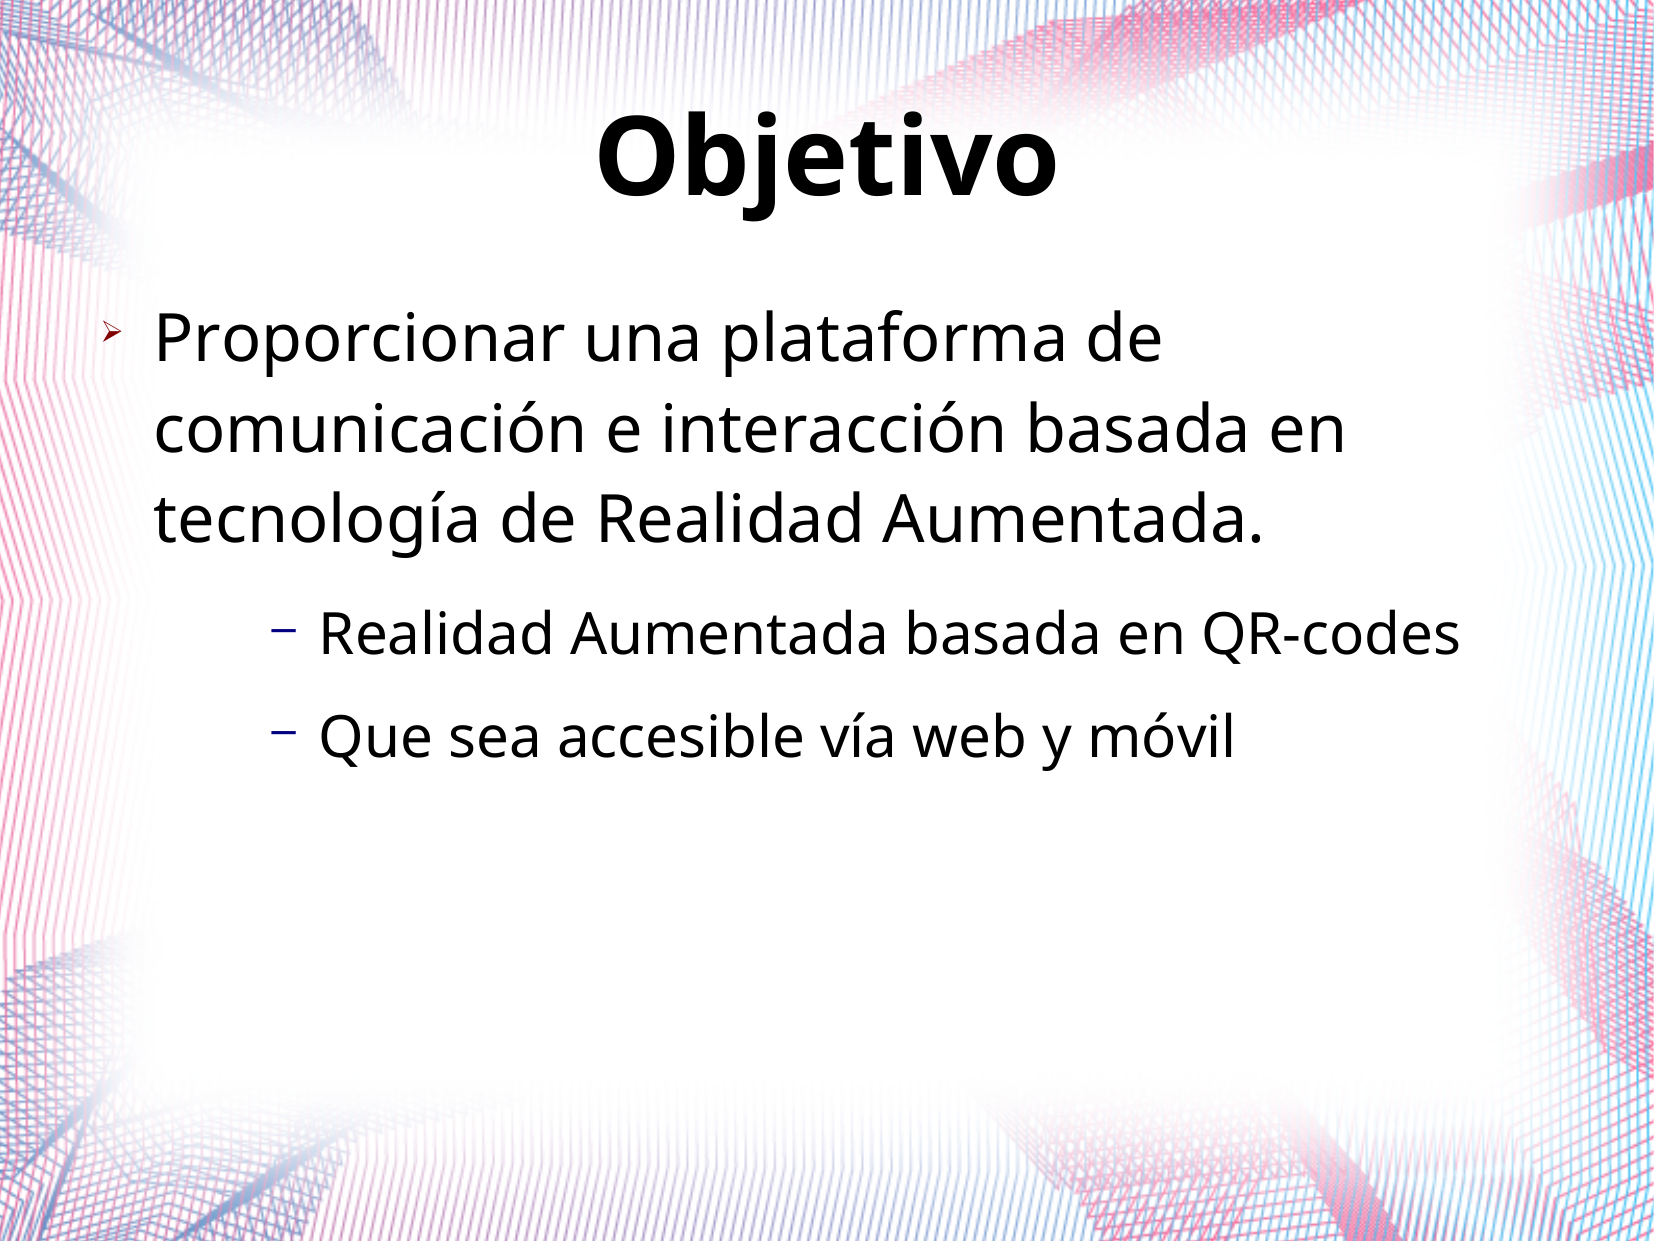

# Objetivo
Proporcionar una plataforma de comunicación e interacción basada en tecnología de Realidad Aumentada.
Realidad Aumentada basada en QR-codes
Que sea accesible vía web y móvil